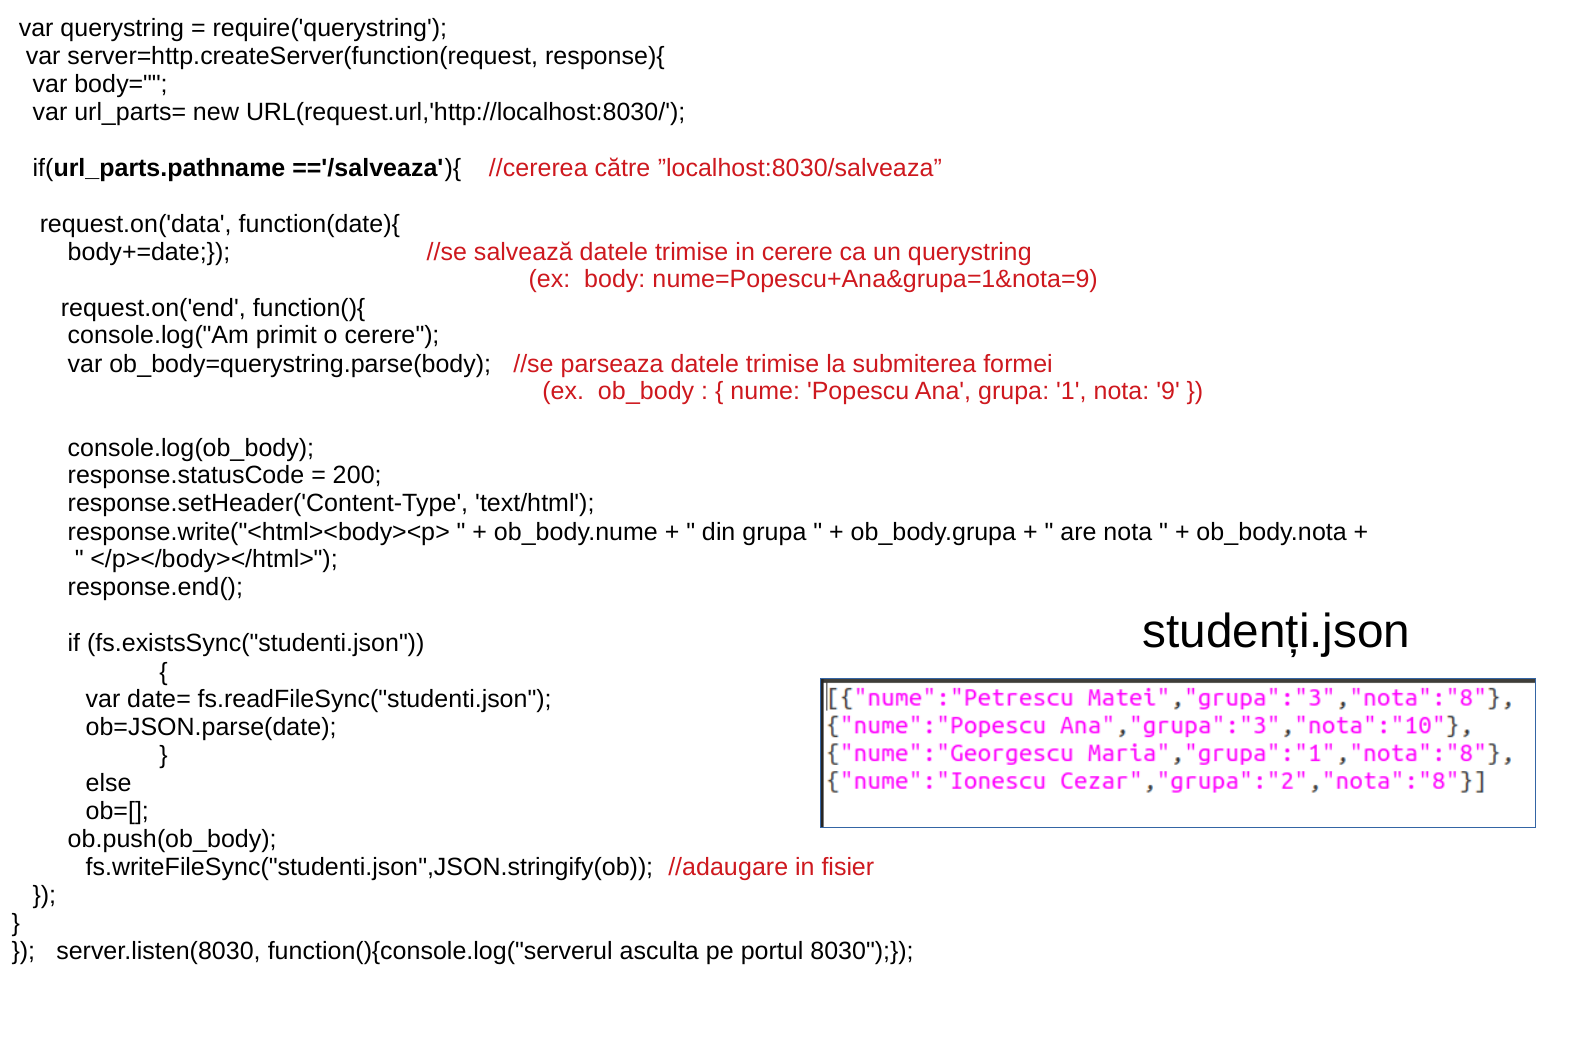

var querystring = require('querystring');
 var server=http.createServer(function(request, response){
 var body="";
 var url_parts= new URL(request.url,'http://localhost:8030/');
 if(url_parts.pathname =='/salveaza'){ //cererea către ”localhost:8030/salveaza”
 request.on('data', function(date){
 body+=date;}); //se salvează datele trimise in cerere ca un querystring
							(ex: body: nume=Popescu+Ana&grupa=1&nota=9)
 request.on('end', function(){
 console.log("Am primit o cerere");
 var ob_body=querystring.parse(body); //se parseaza datele trimise la submiterea formei
							 (ex. ob_body : { nume: 'Popescu Ana', grupa: '1', nota: '9' })
 console.log(ob_body);
 response.statusCode = 200;
 response.setHeader('Content-Type', 'text/html');
 response.write("<html><body><p> " + ob_body.nume + " din grupa " + ob_body.grupa + " are nota " + ob_body.nota +
 " </p></body></html>");
 response.end();
 if (fs.existsSync("studenti.json"))
		{
	var date= fs.readFileSync("studenti.json");
	ob=JSON.parse(date);
		}
	else
	ob=[];
 ob.push(ob_body);
	fs.writeFileSync("studenti.json",JSON.stringify(ob)); //adaugare in fisier
 });
}
}); server.listen(8030, function(){console.log("serverul asculta pe portul 8030");});
studenți.json